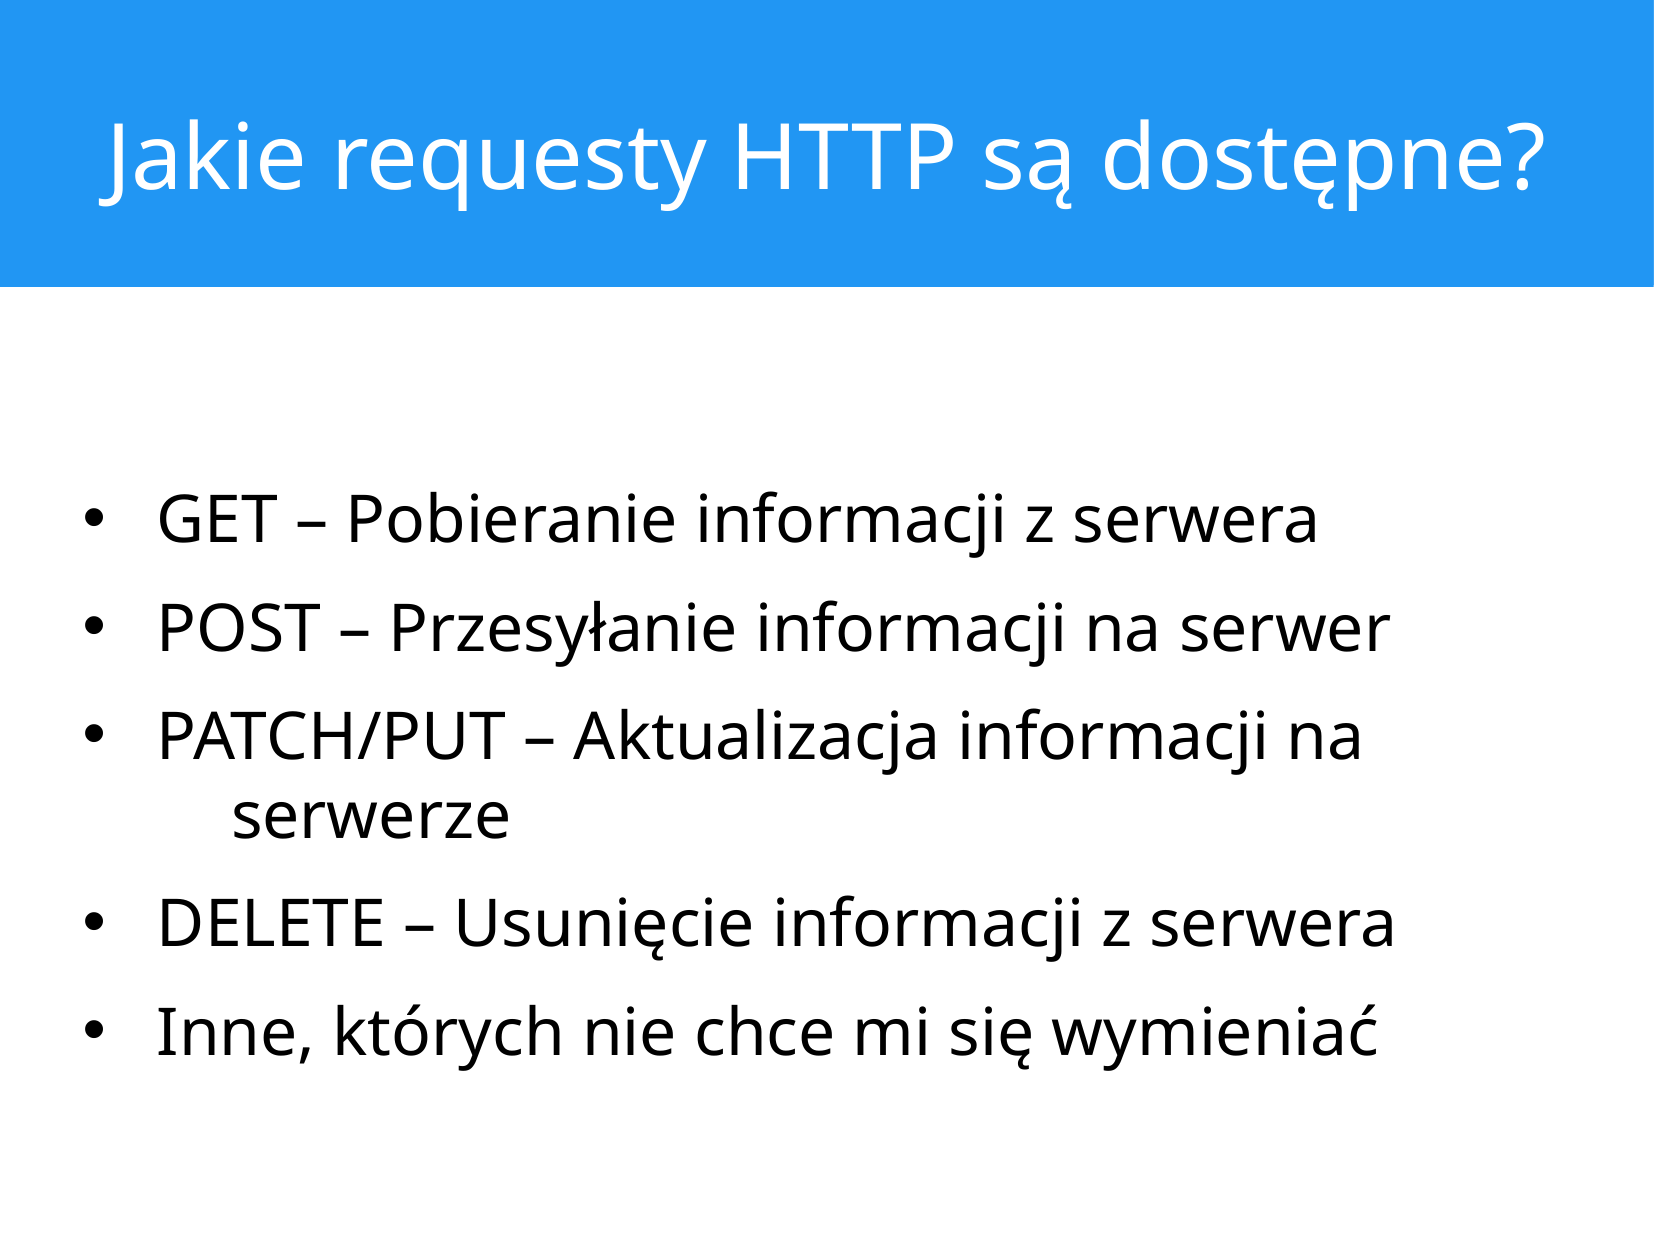

# Jakie requesty HTTP są dostępne?
GET – Pobieranie informacji z serwera
POST – Przesyłanie informacji na serwer
PATCH/PUT – Aktualizacja informacji na serwerze
DELETE – Usunięcie informacji z serwera
Inne, których nie chce mi się wymieniać